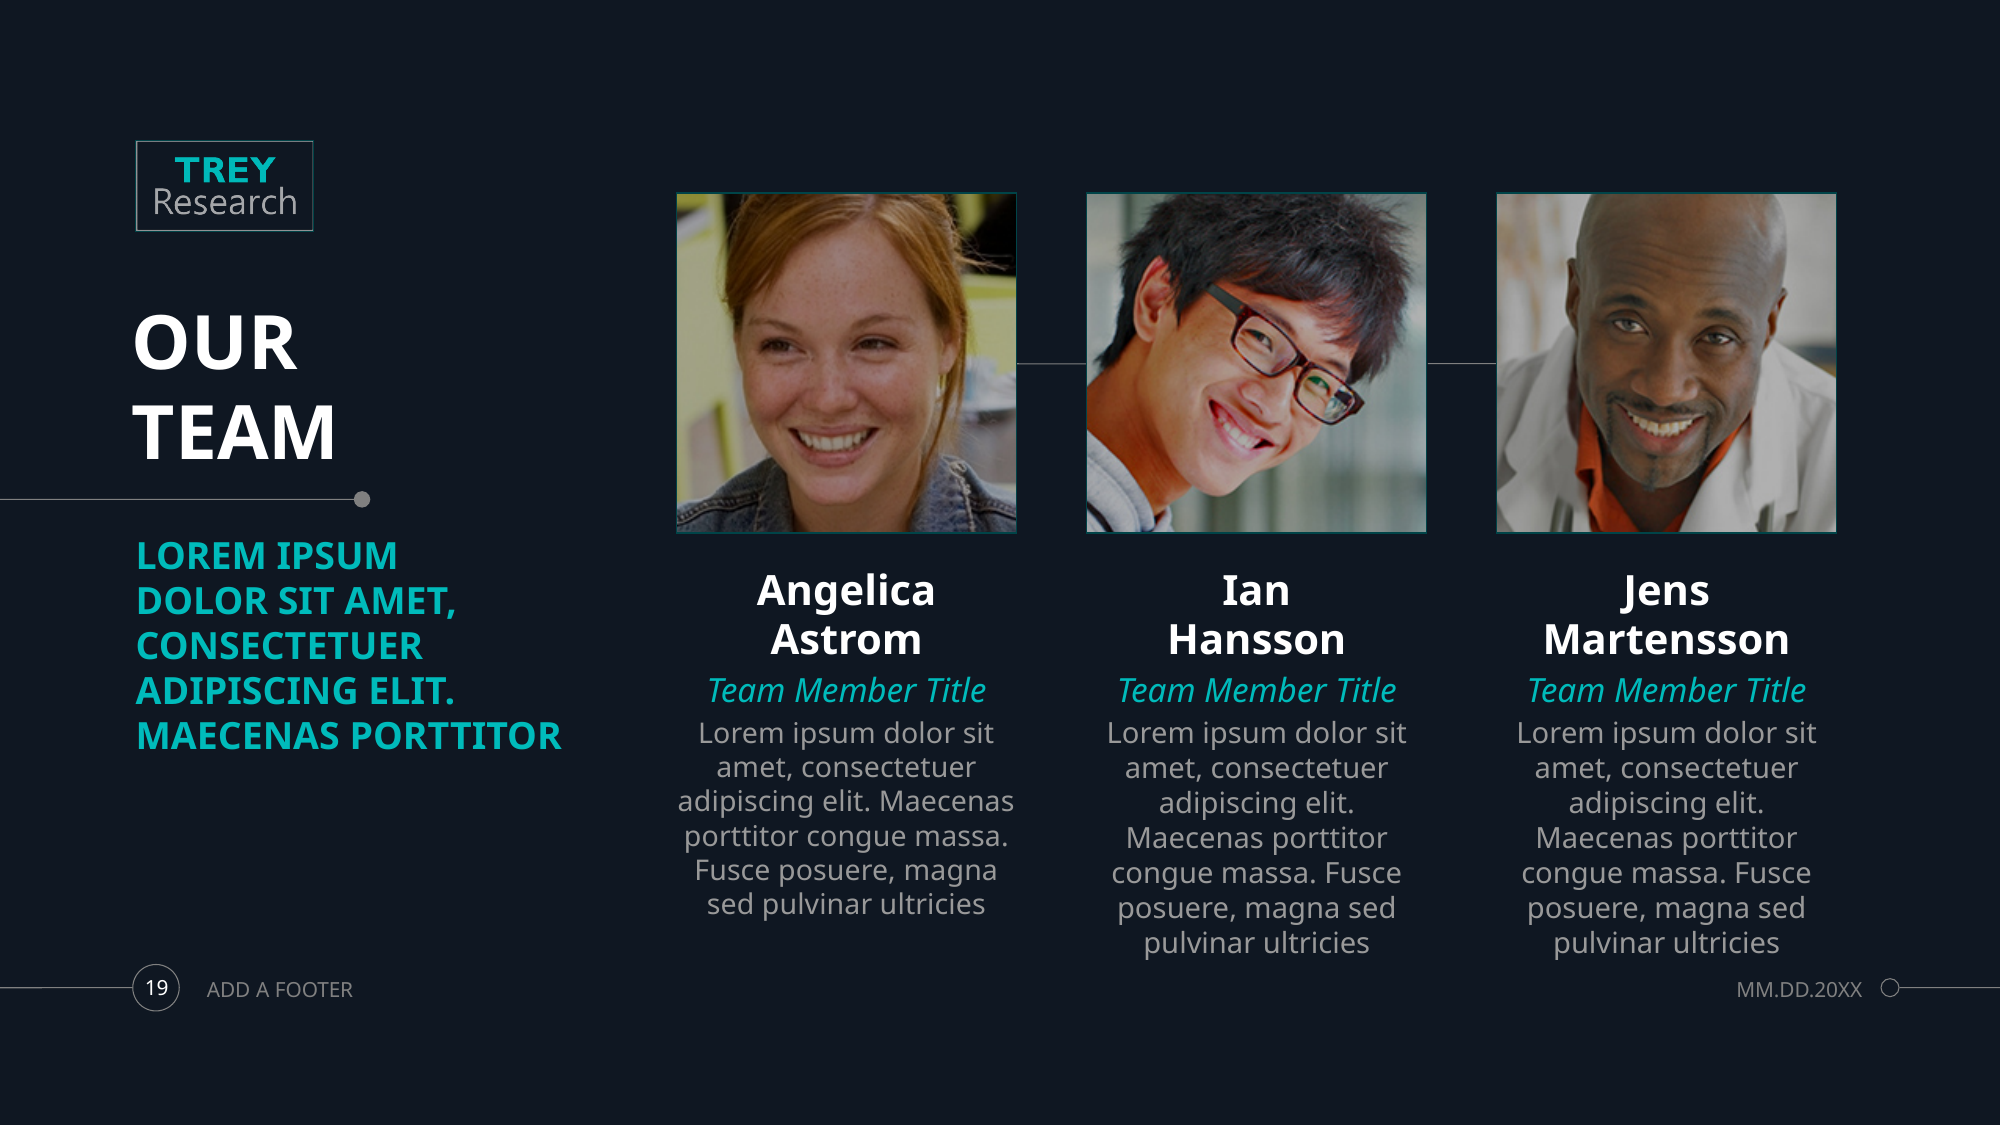

# OUR TEAM
LOREM IPSUM
DOLOR SIT AMET, CONSECTETUER ADIPISCING ELIT. MAECENAS PORTTITOR
Angelica
Astrom
Ian
Hansson
Jens
Martensson
Team Member Title
Team Member Title
Team Member Title
Lorem ipsum dolor sit amet, consectetuer adipiscing elit. Maecenas porttitor congue massa. Fusce posuere, magna sed pulvinar ultricies
Lorem ipsum dolor sit amet, consectetuer adipiscing elit. Maecenas porttitor congue massa. Fusce posuere, magna sed pulvinar ultricies
Lorem ipsum dolor sit amet, consectetuer adipiscing elit. Maecenas porttitor congue massa. Fusce posuere, magna sed pulvinar ultricies
ADD A FOOTER
MM.DD.20XX